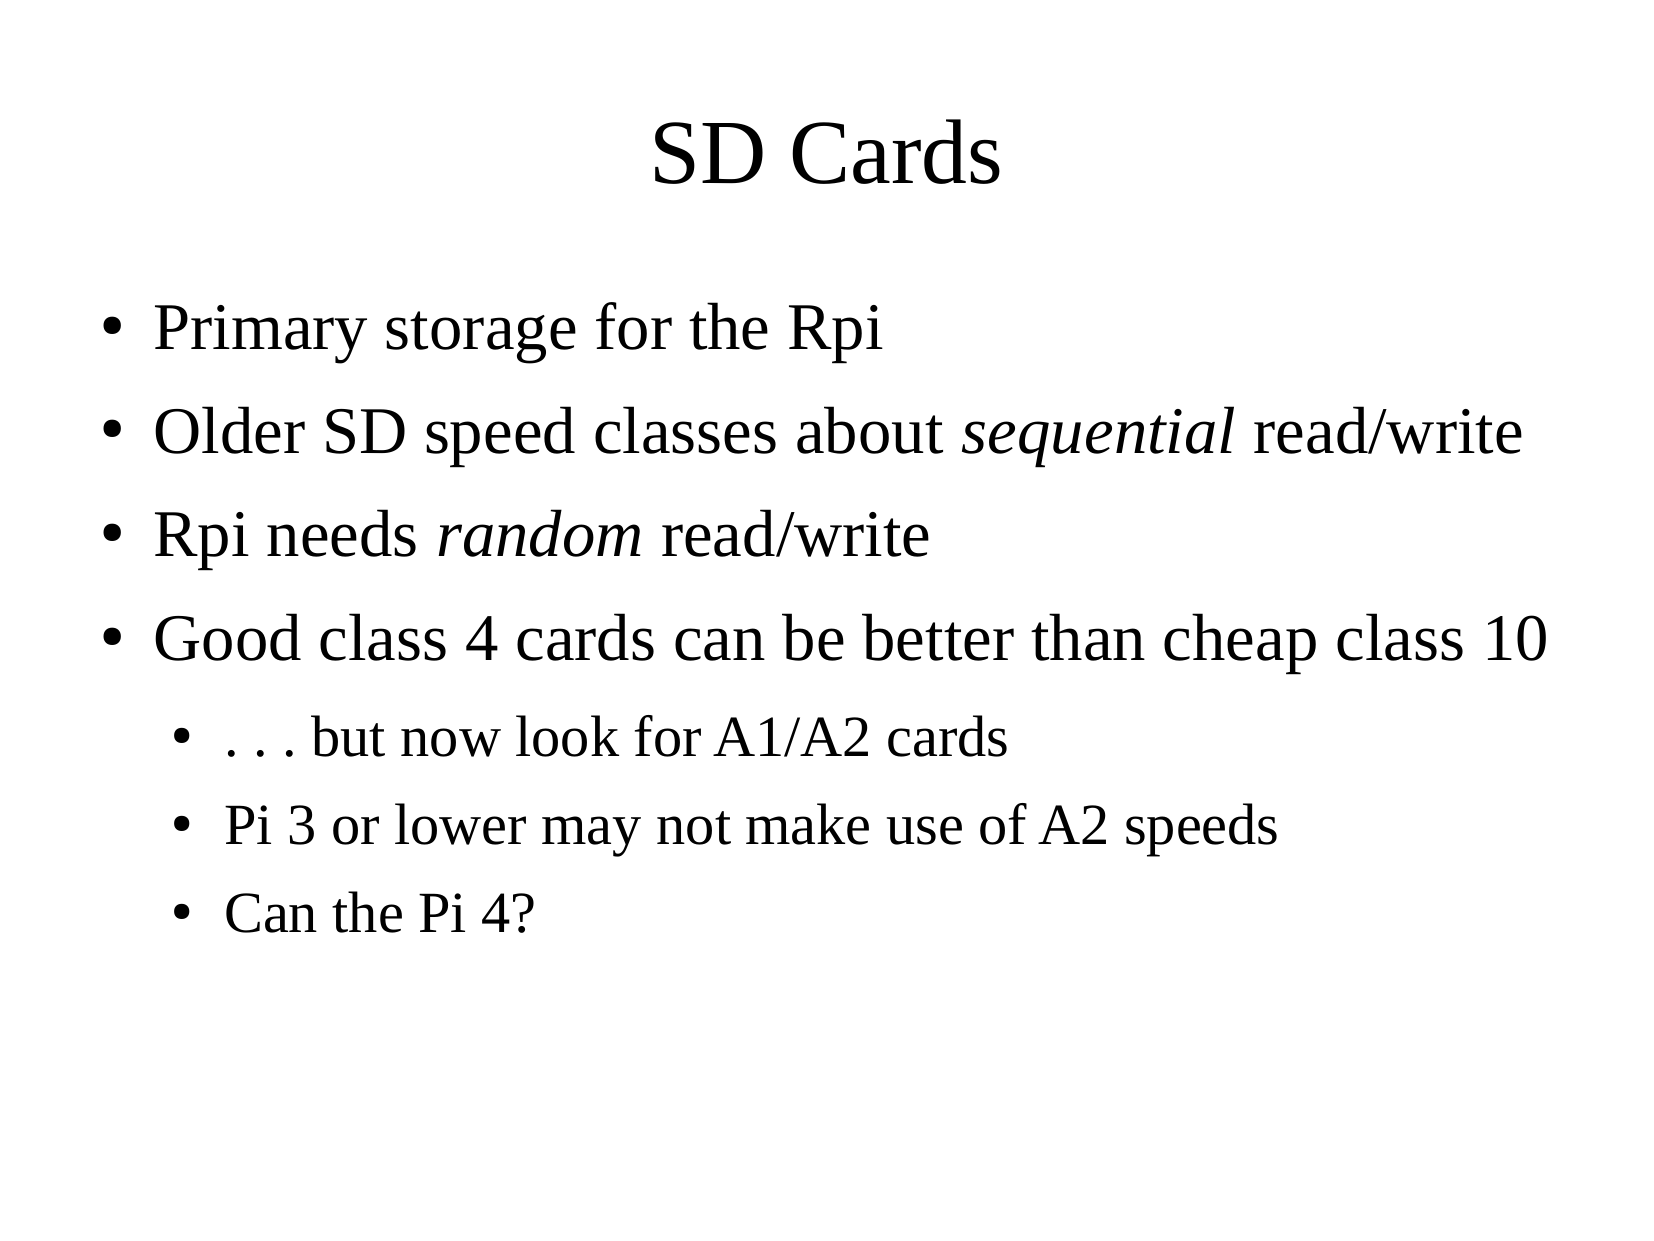

# SD Cards
Primary storage for the Rpi
Older SD speed classes about sequential read/write
Rpi needs random read/write
Good class 4 cards can be better than cheap class 10
. . . but now look for A1/A2 cards
Pi 3 or lower may not make use of A2 speeds
Can the Pi 4?